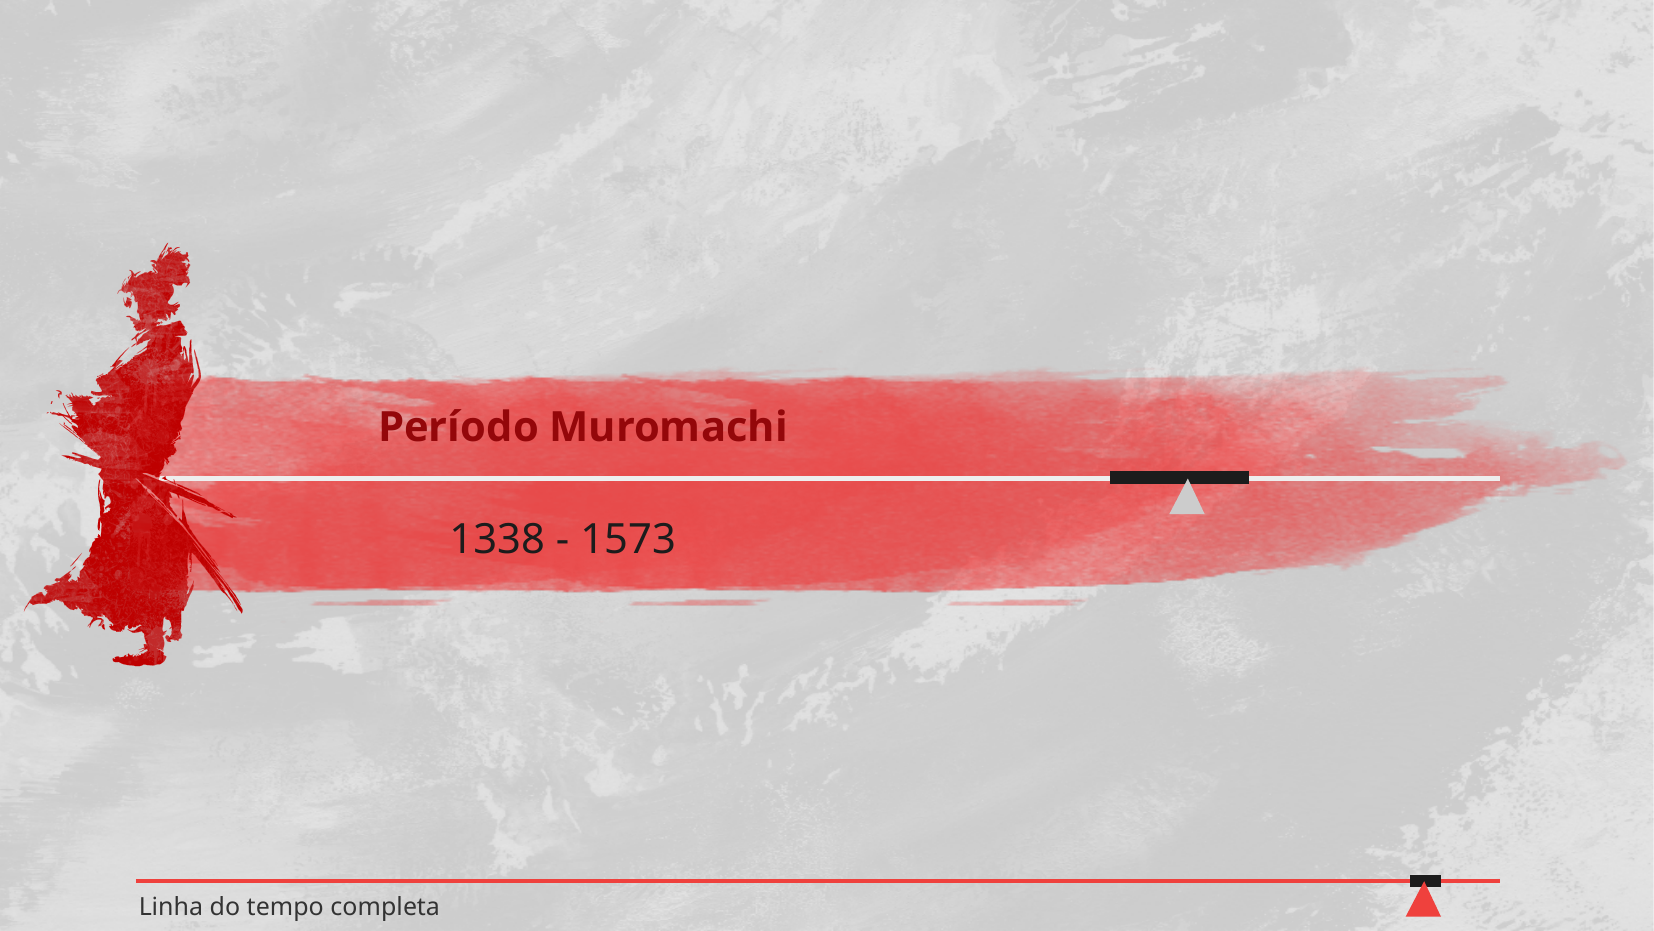

Período Muromachi
1338 - 1573
Linha do tempo completa